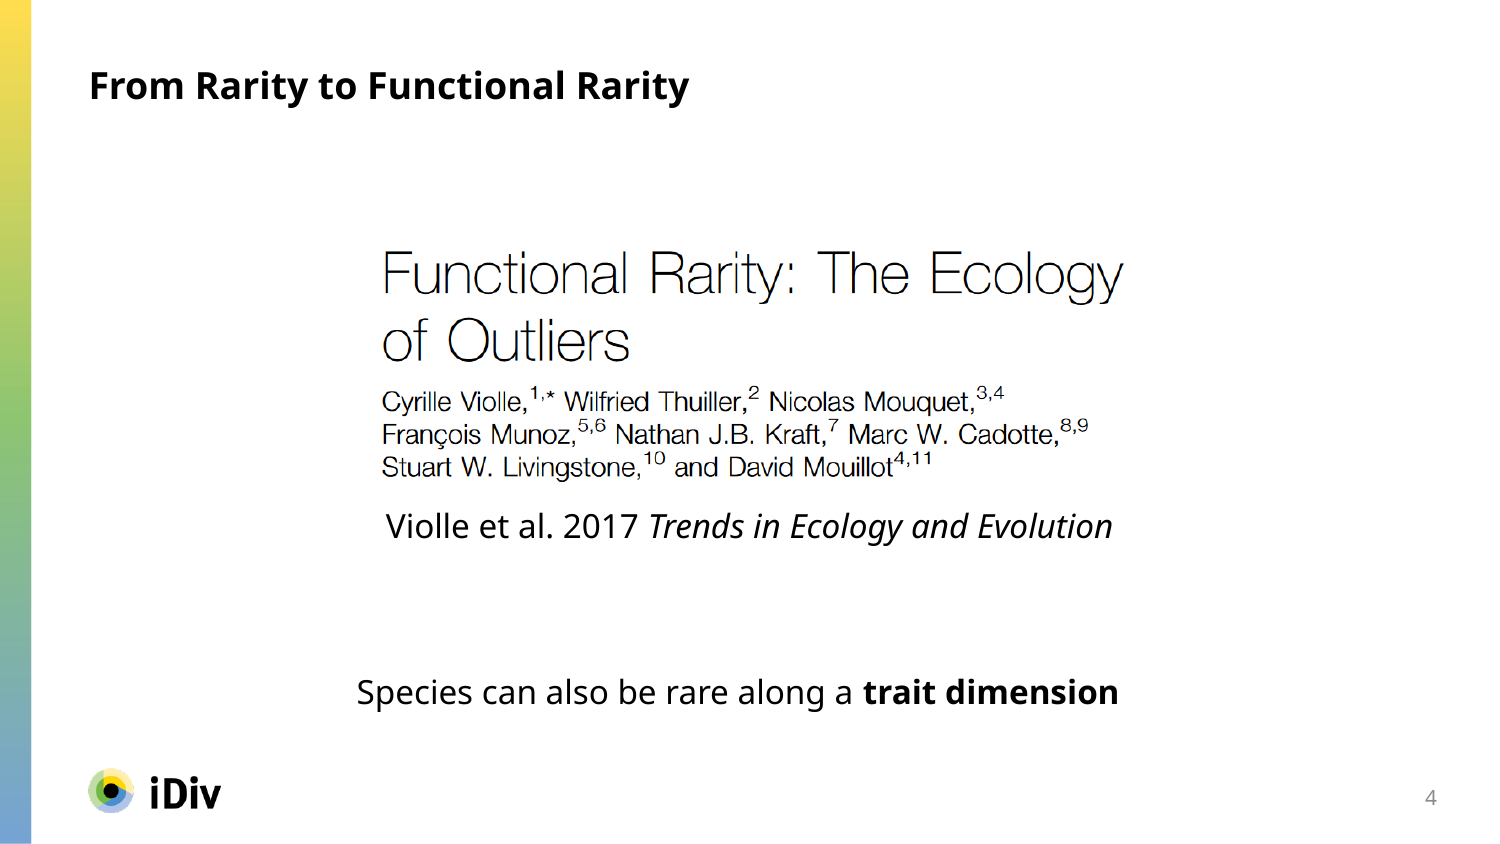

# From Rarity to Functional Rarity
Violle et al. 2017 Trends in Ecology and Evolution
Species can also be rare along a trait dimension